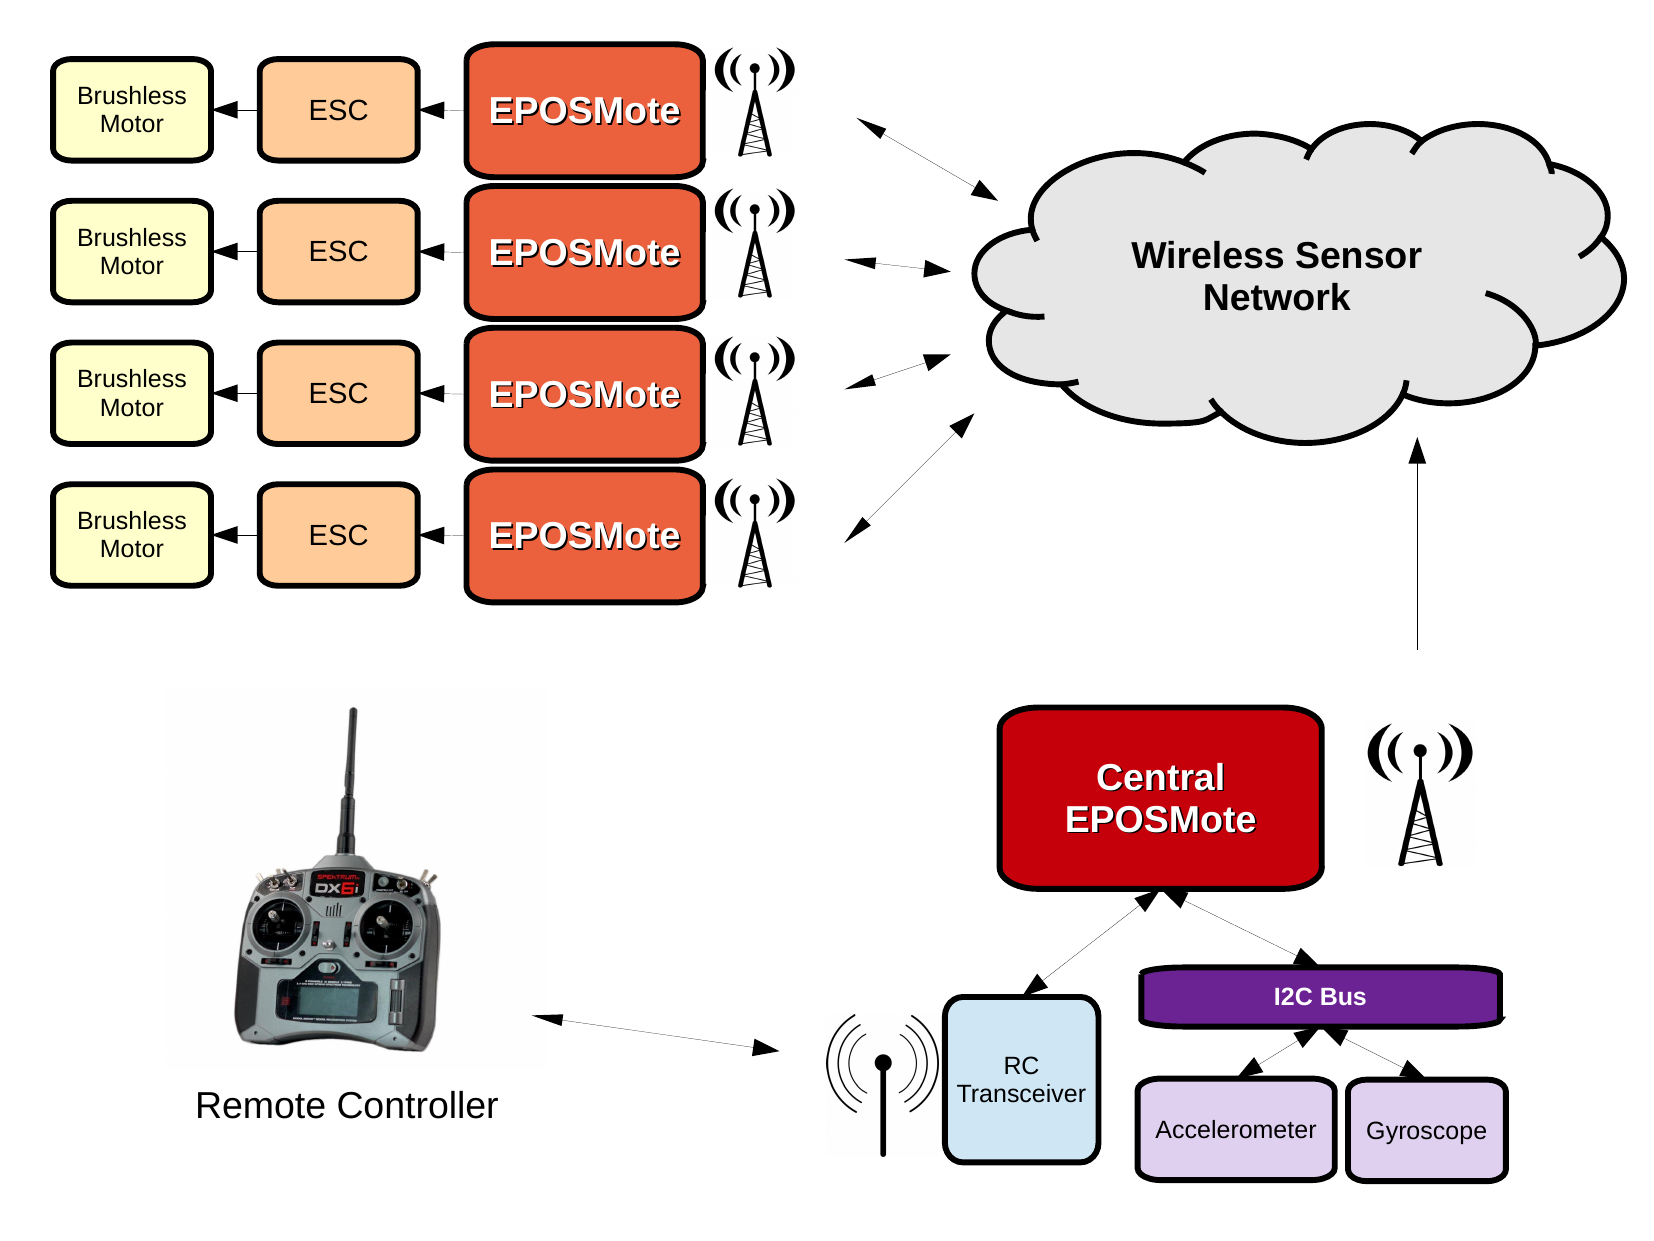

EPOSMote
Brushless
Motor
ESC
Wireless Sensor
Network
EPOSMote
Brushless
Motor
ESC
EPOSMote
Brushless
Motor
ESC
EPOSMote
Brushless
Motor
ESC
Central
EPOSMote
I2C Bus
RC
Transceiver
Accelerometer
Gyroscope
Remote Controller